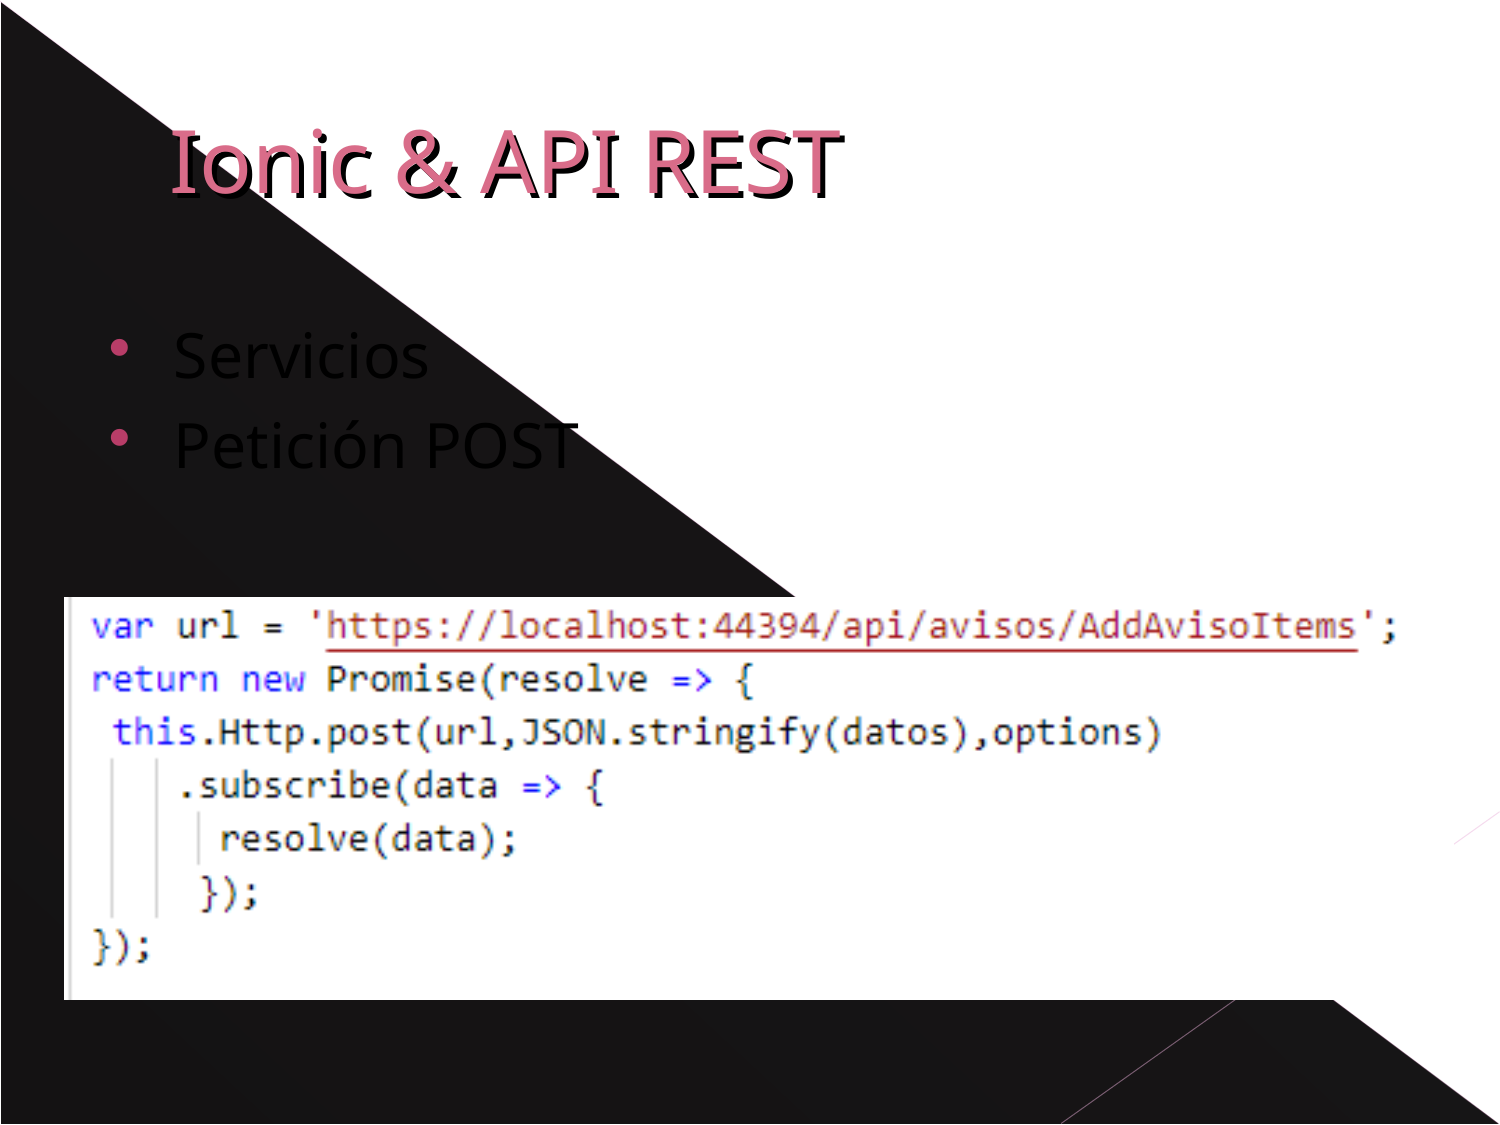

# Ionic & API REST
Servicios
Petición POST